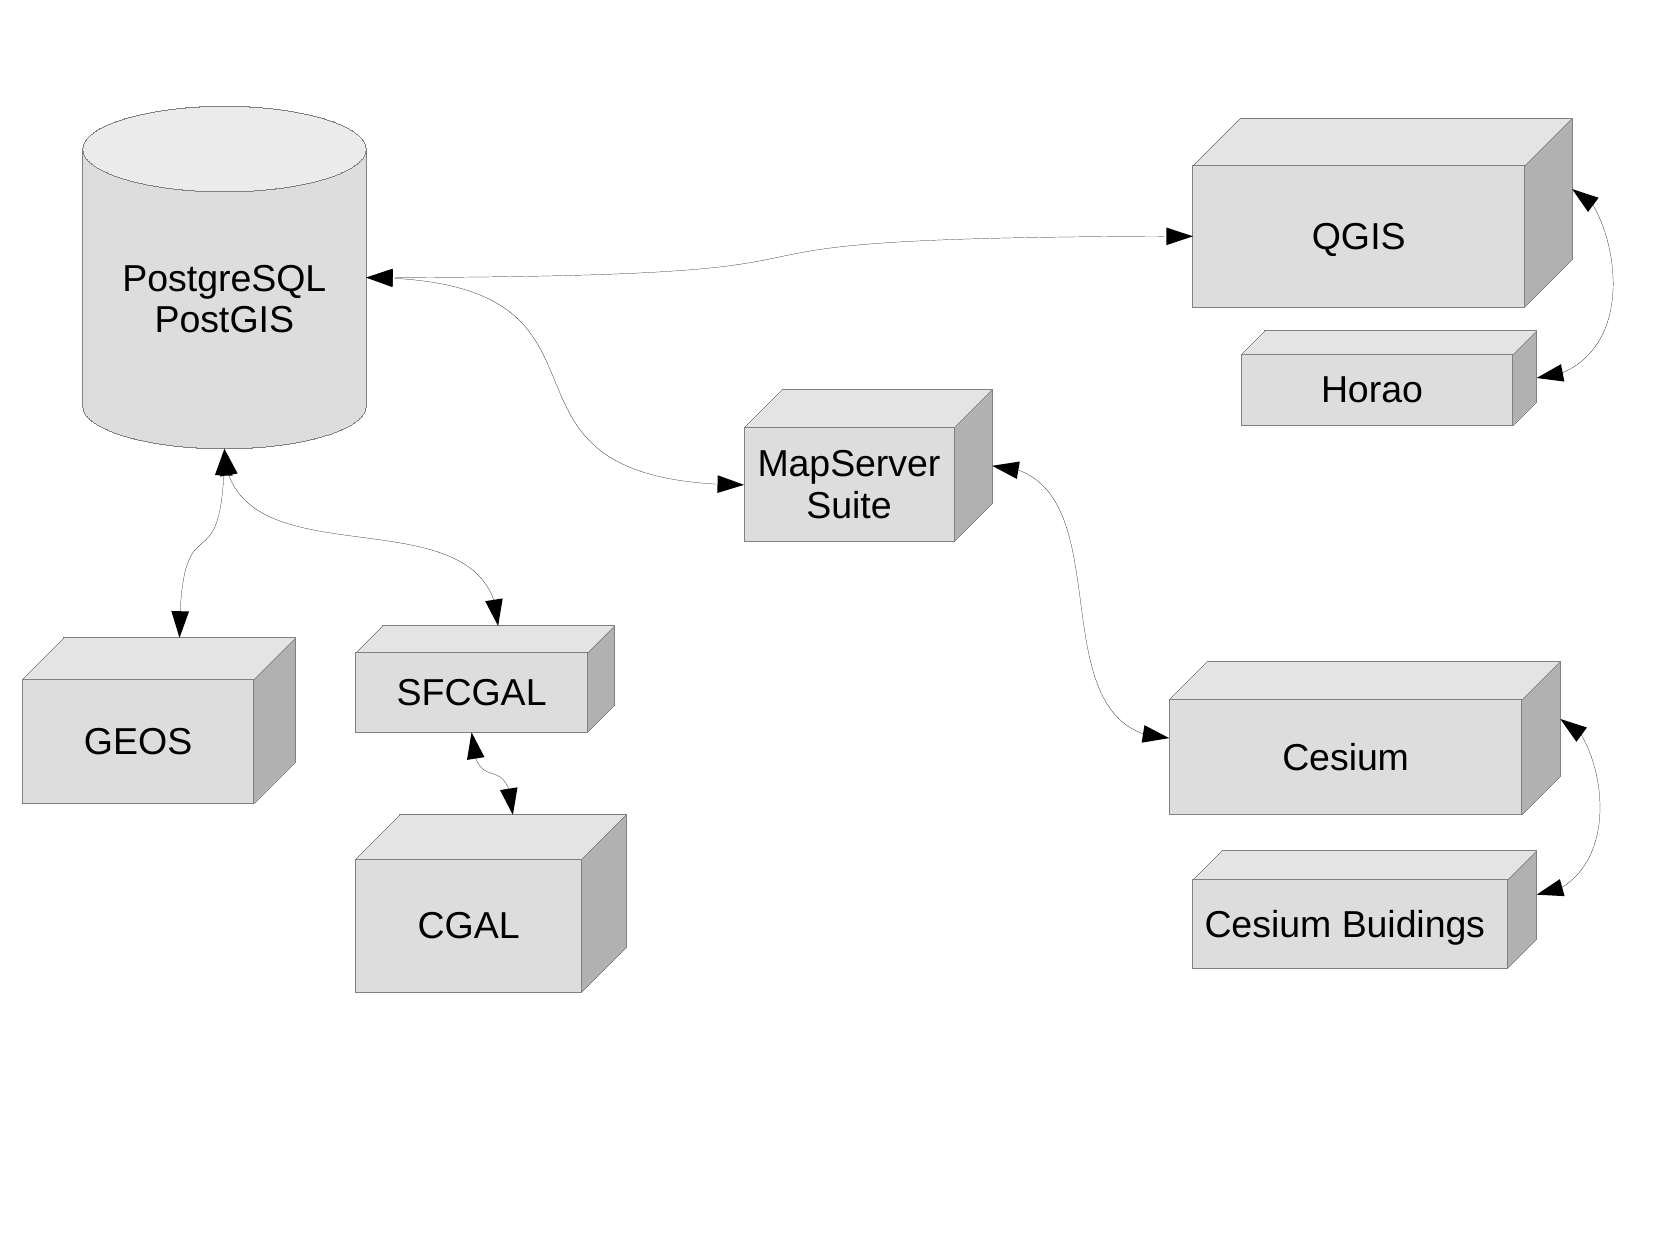

PostgreSQL
PostGIS
QGIS
Horao
MapServer
Suite
SFCGAL
GEOS
Cesium
CGAL
Cesium Buidings